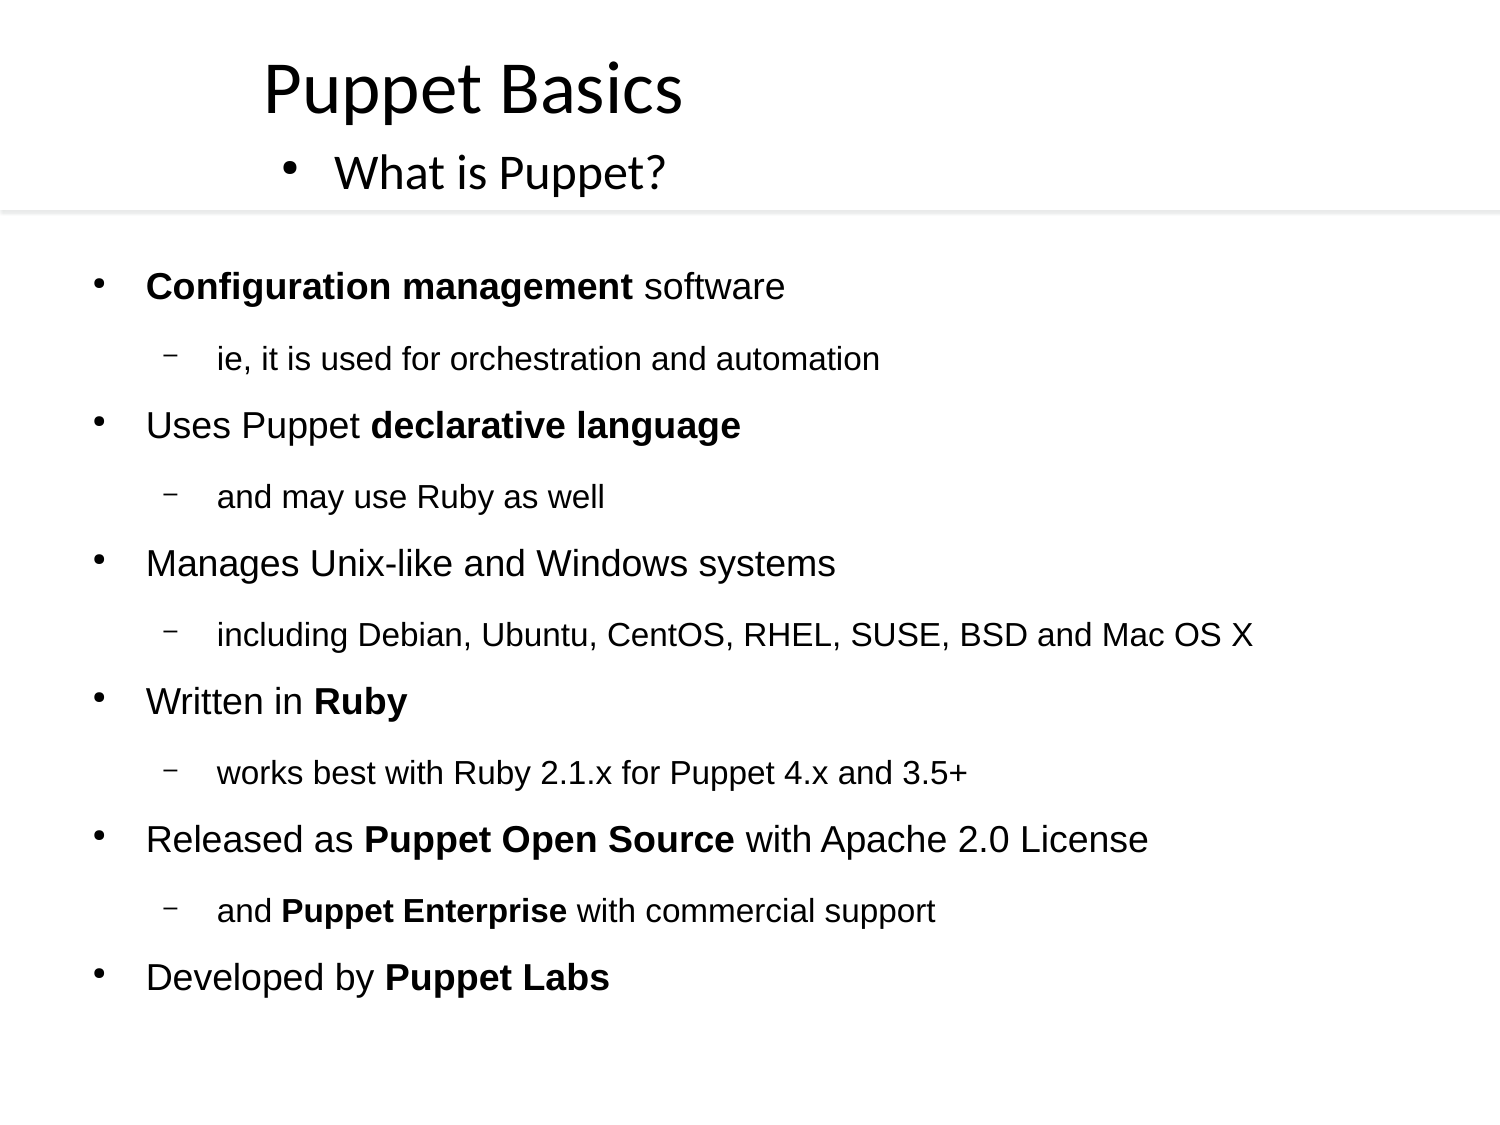

# Puppet Basics
What is Puppet?
Configuration management software
ie, it is used for orchestration and automation
Uses Puppet declarative language
and may use Ruby as well
Manages Unix-like and Windows systems
including Debian, Ubuntu, CentOS, RHEL, SUSE, BSD and Mac OS X
Written in Ruby
works best with Ruby 2.1.x for Puppet 4.x and 3.5+
Released as Puppet Open Source with Apache 2.0 License
and Puppet Enterprise with commercial support
Developed by Puppet Labs